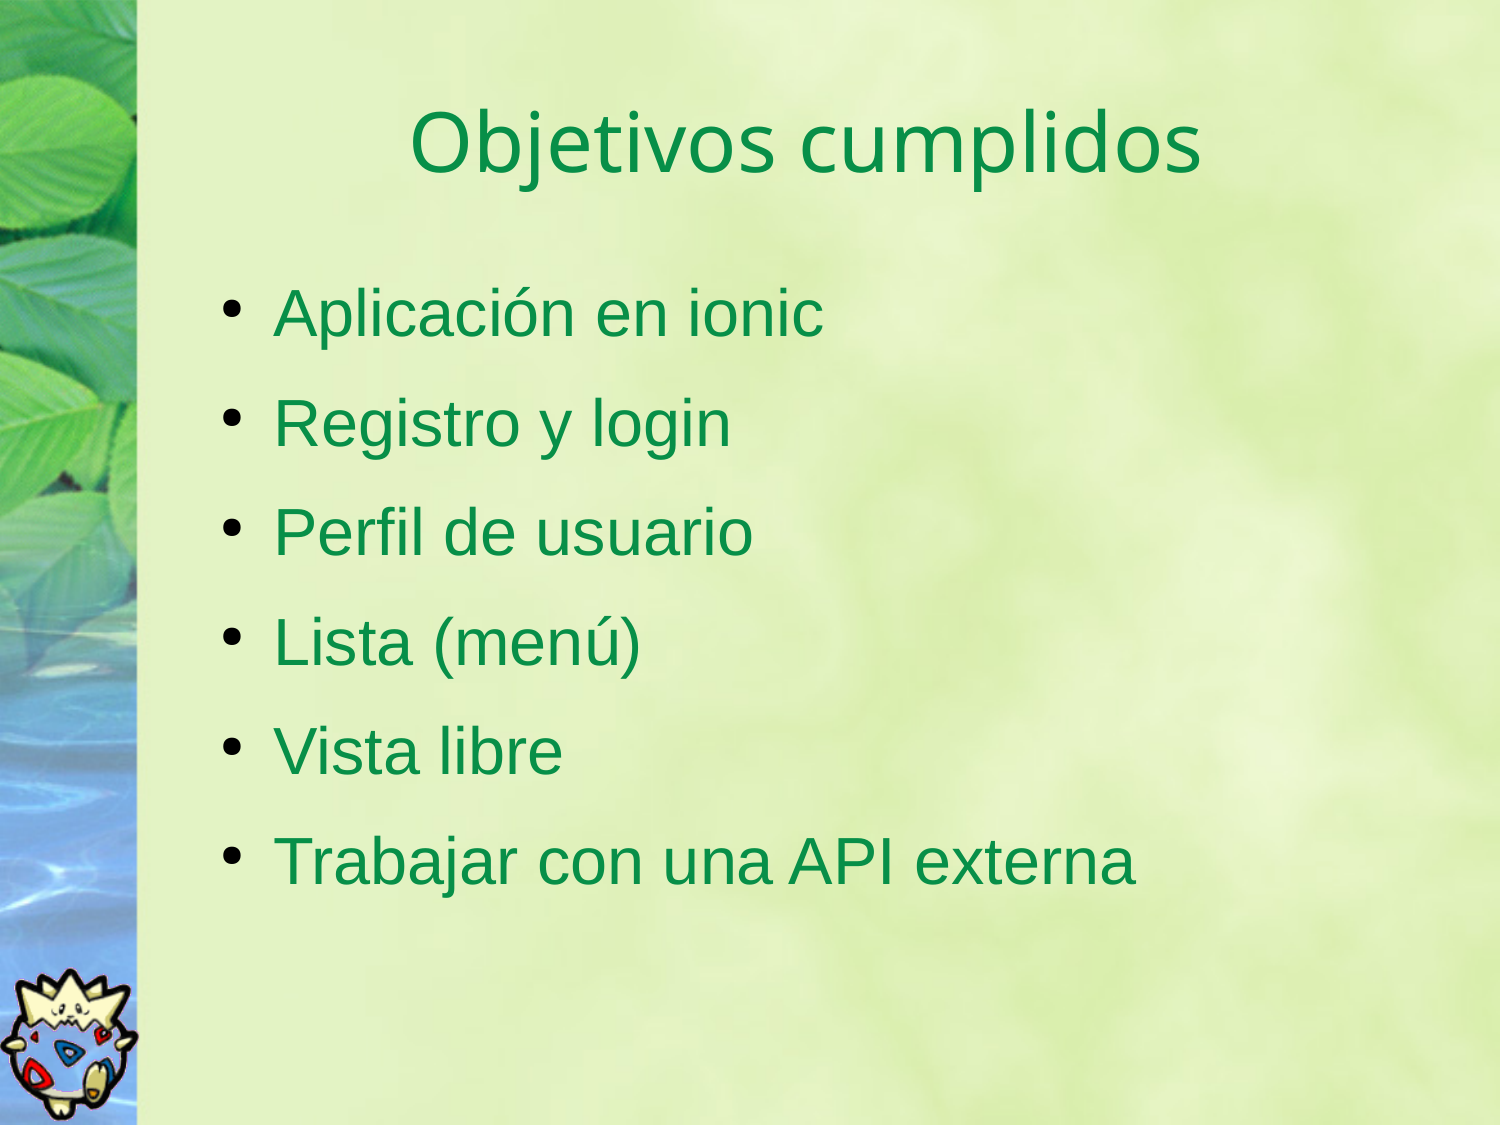

# Objetivos cumplidos
Aplicación en ionic
Registro y login
Perfil de usuario
Lista (menú)
Vista libre
Trabajar con una API externa